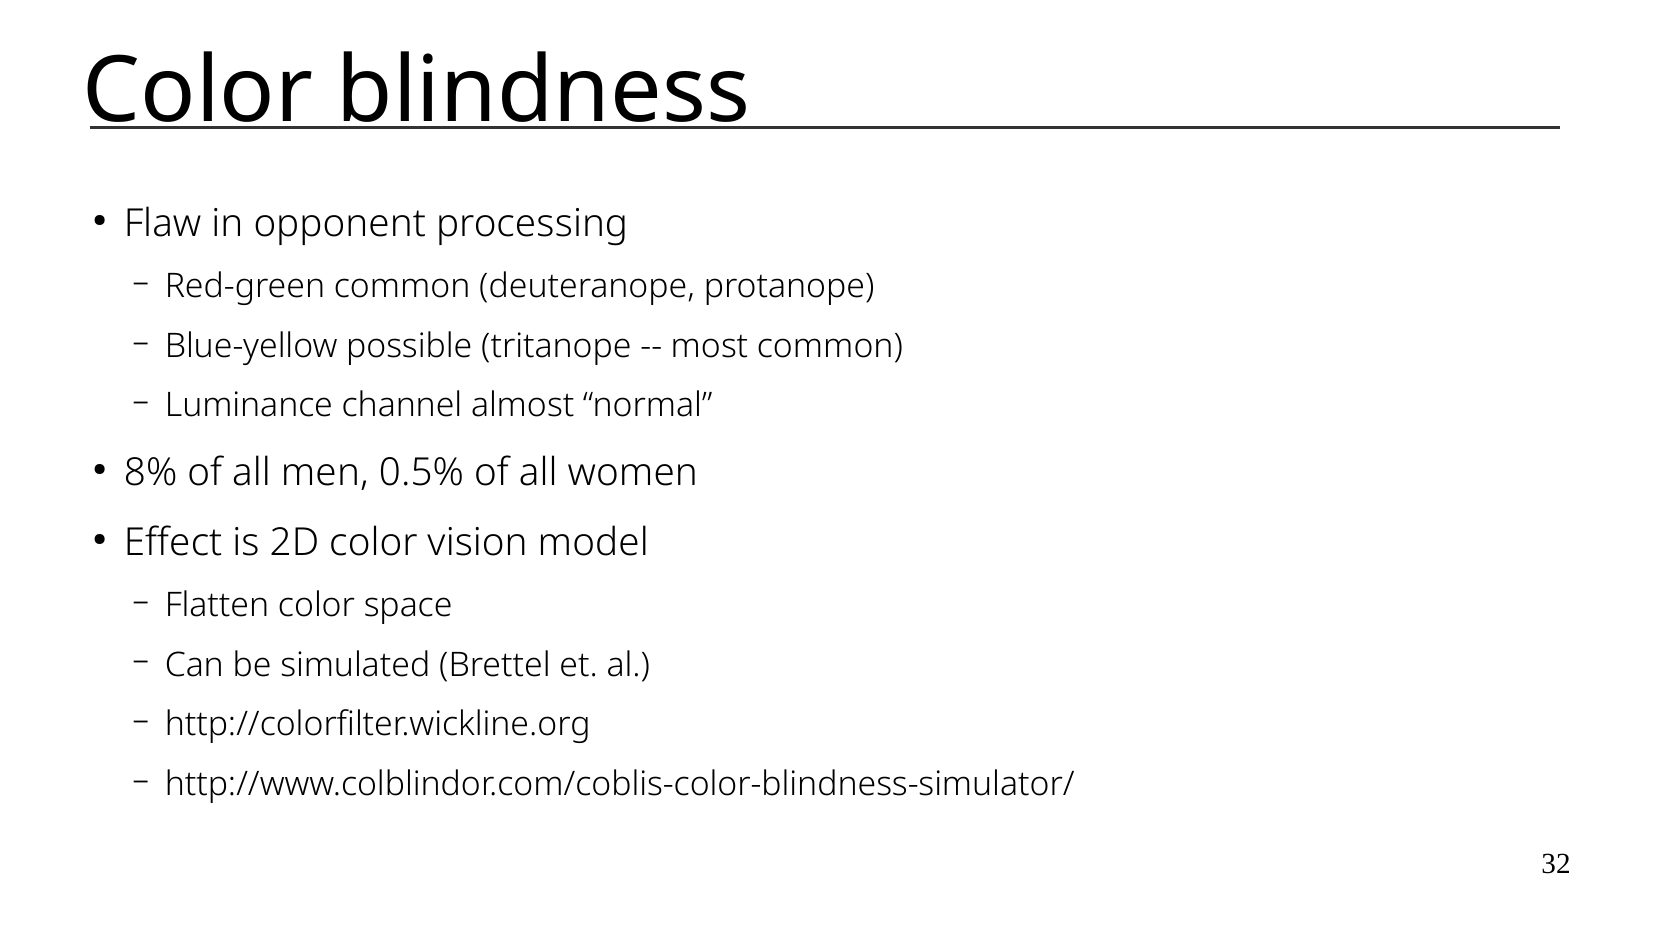

# Color blindness
Flaw in opponent processing
Red-green common (deuteranope, protanope)
Blue-yellow possible (tritanope -- most common)
Luminance channel almost “normal”
8% of all men, 0.5% of all women
Effect is 2D color vision model
Flatten color space
Can be simulated (Brettel et. al.)
http://colorfilter.wickline.org
http://www.colblindor.com/coblis-color-blindness-simulator/
32